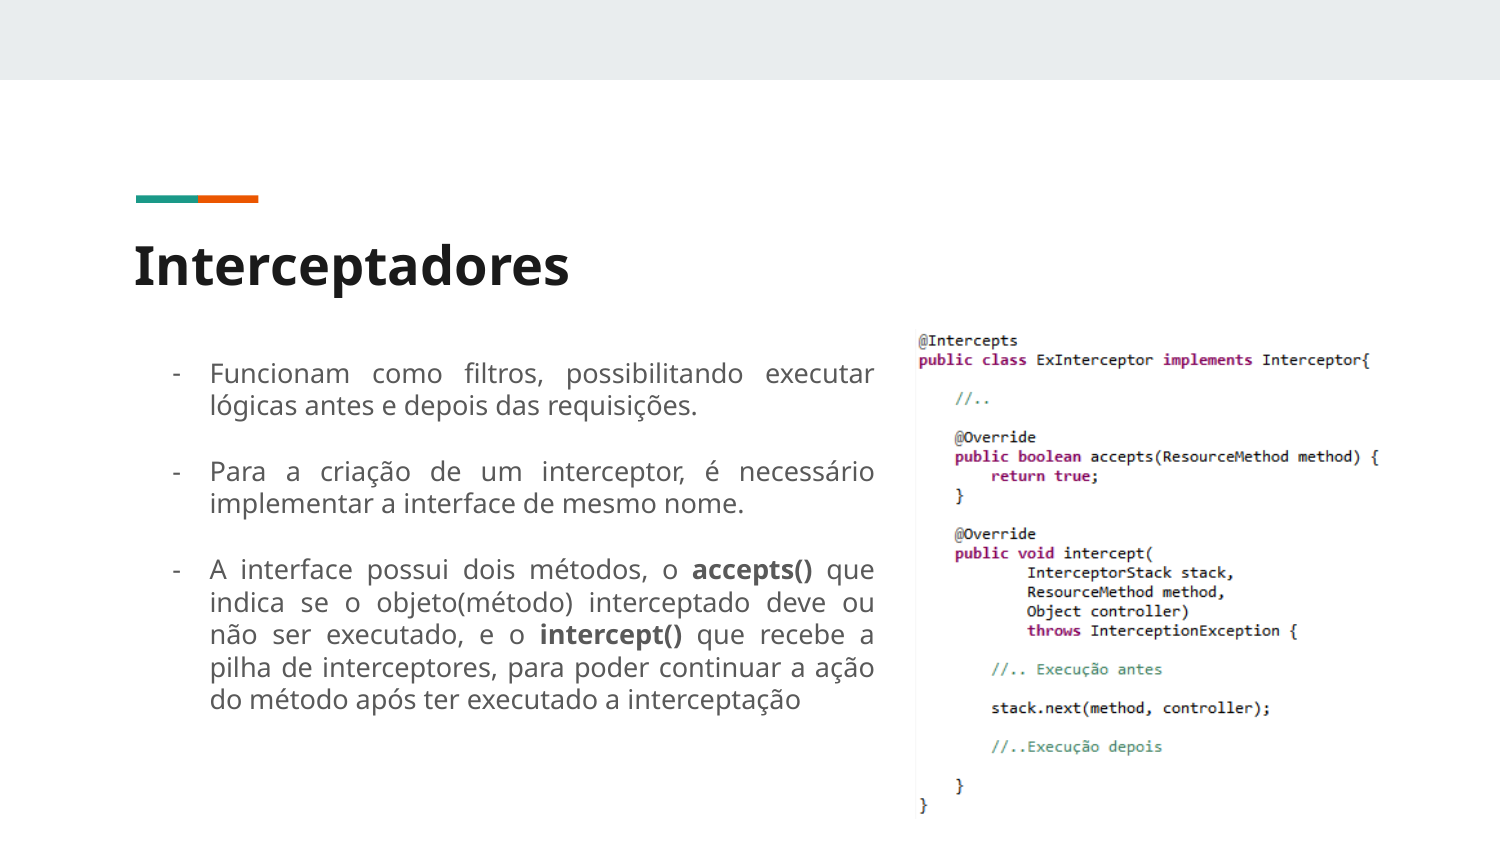

# Interceptadores
Funcionam como filtros, possibilitando executar lógicas antes e depois das requisições.
Para a criação de um interceptor, é necessário implementar a interface de mesmo nome.
A interface possui dois métodos, o accepts() que indica se o objeto(método) interceptado deve ou não ser executado, e o intercept() que recebe a pilha de interceptores, para poder continuar a ação do método após ter executado a interceptação